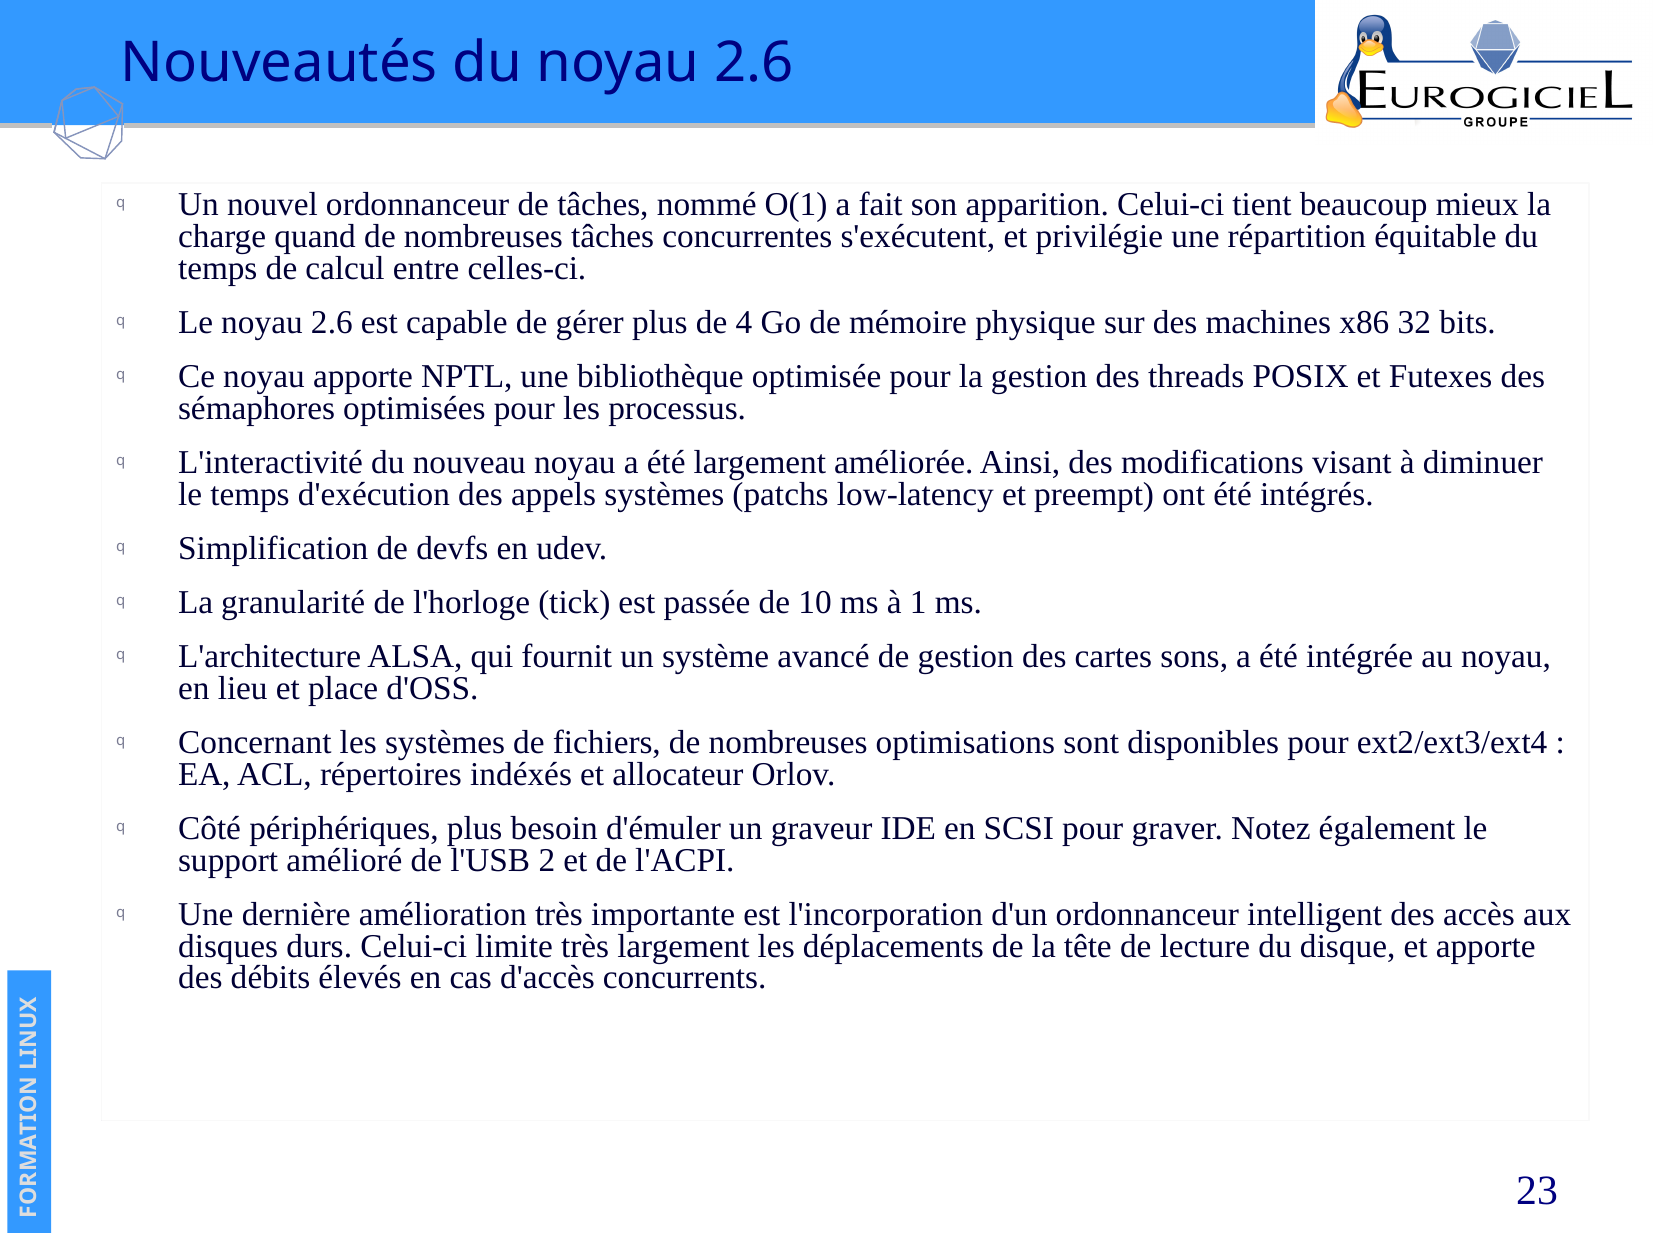

# Nouveautés du noyau 2.6
Un nouvel ordonnanceur de tâches, nommé O(1) a fait son apparition. Celui-ci tient beaucoup mieux la charge quand de nombreuses tâches concurrentes s'exécutent, et privilégie une répartition équitable du temps de calcul entre celles-ci.
Le noyau 2.6 est capable de gérer plus de 4 Go de mémoire physique sur des machines x86 32 bits.
Ce noyau apporte NPTL, une bibliothèque optimisée pour la gestion des threads POSIX et Futexes des sémaphores optimisées pour les processus.
L'interactivité du nouveau noyau a été largement améliorée. Ainsi, des modifications visant à diminuer le temps d'exécution des appels systèmes (patchs low-latency et preempt) ont été intégrés.
Simplification de devfs en udev.
La granularité de l'horloge (tick) est passée de 10 ms à 1 ms.
L'architecture ALSA, qui fournit un système avancé de gestion des cartes sons, a été intégrée au noyau, en lieu et place d'OSS.
Concernant les systèmes de fichiers, de nombreuses optimisations sont disponibles pour ext2/ext3/ext4 : EA, ACL, répertoires indéxés et allocateur Orlov.
Côté périphériques, plus besoin d'émuler un graveur IDE en SCSI pour graver. Notez également le support amélioré de l'USB 2 et de l'ACPI.
Une dernière amélioration très importante est l'incorporation d'un ordonnanceur intelligent des accès aux disques durs. Celui-ci limite très largement les déplacements de la tête de lecture du disque, et apporte des débits élevés en cas d'accès concurrents.